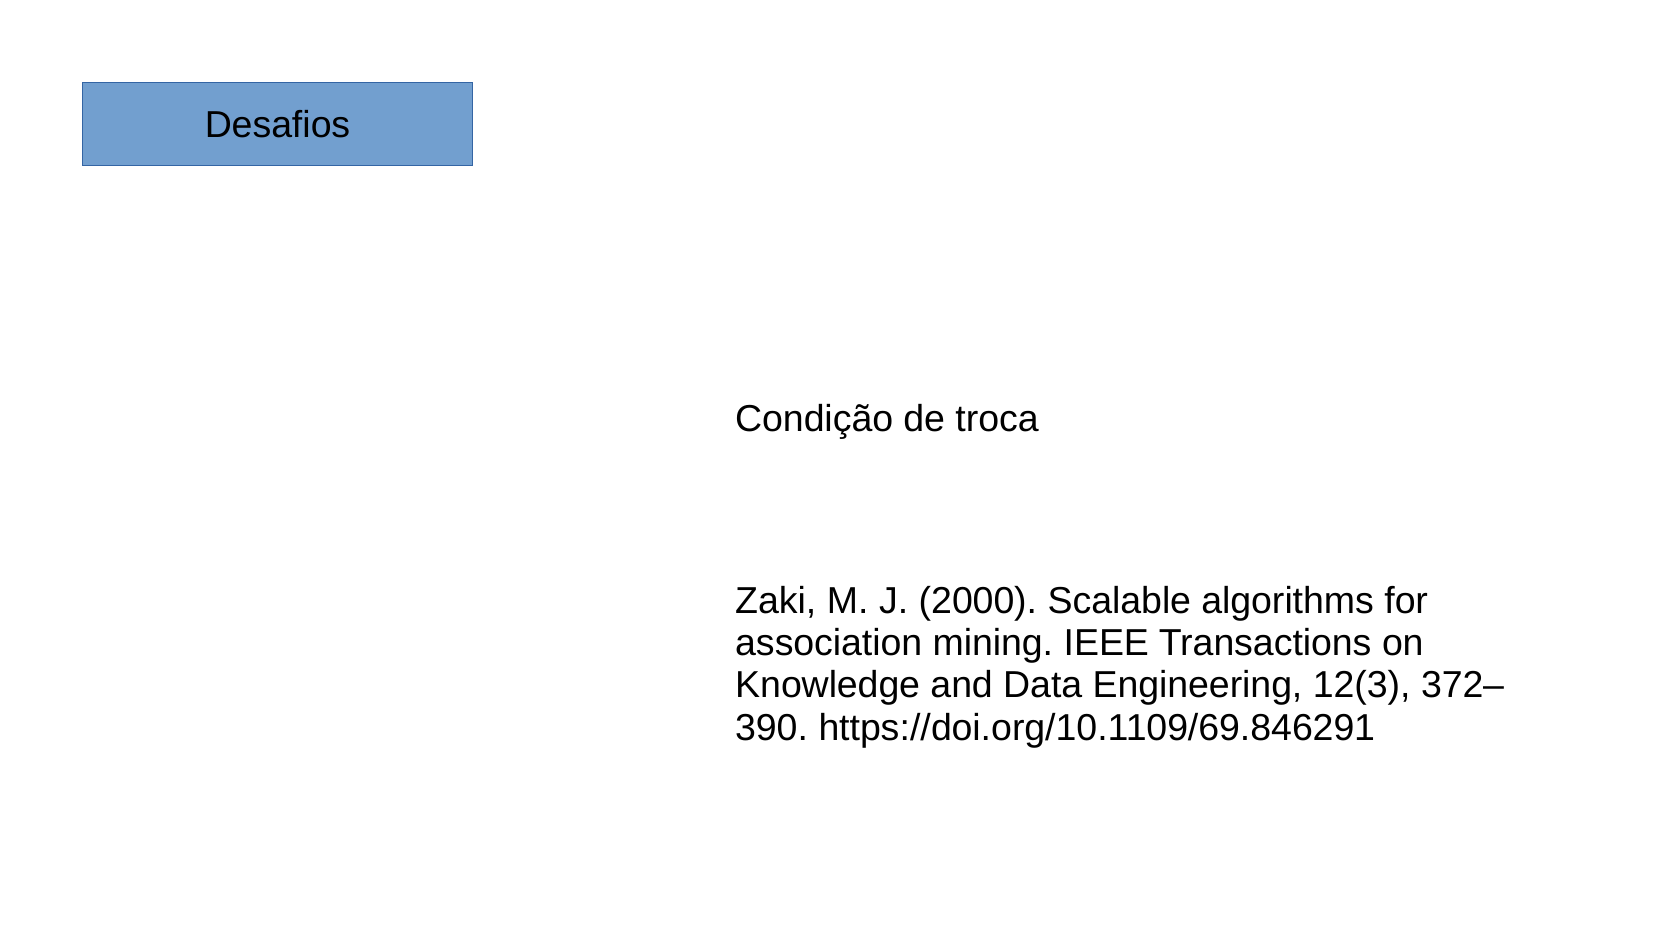

Desafios
Condição de troca
Zaki, M. J. (2000). Scalable algorithms for association mining. IEEE Transactions on Knowledge and Data Engineering, 12(3), 372–390. https://doi.org/10.1109/69.846291